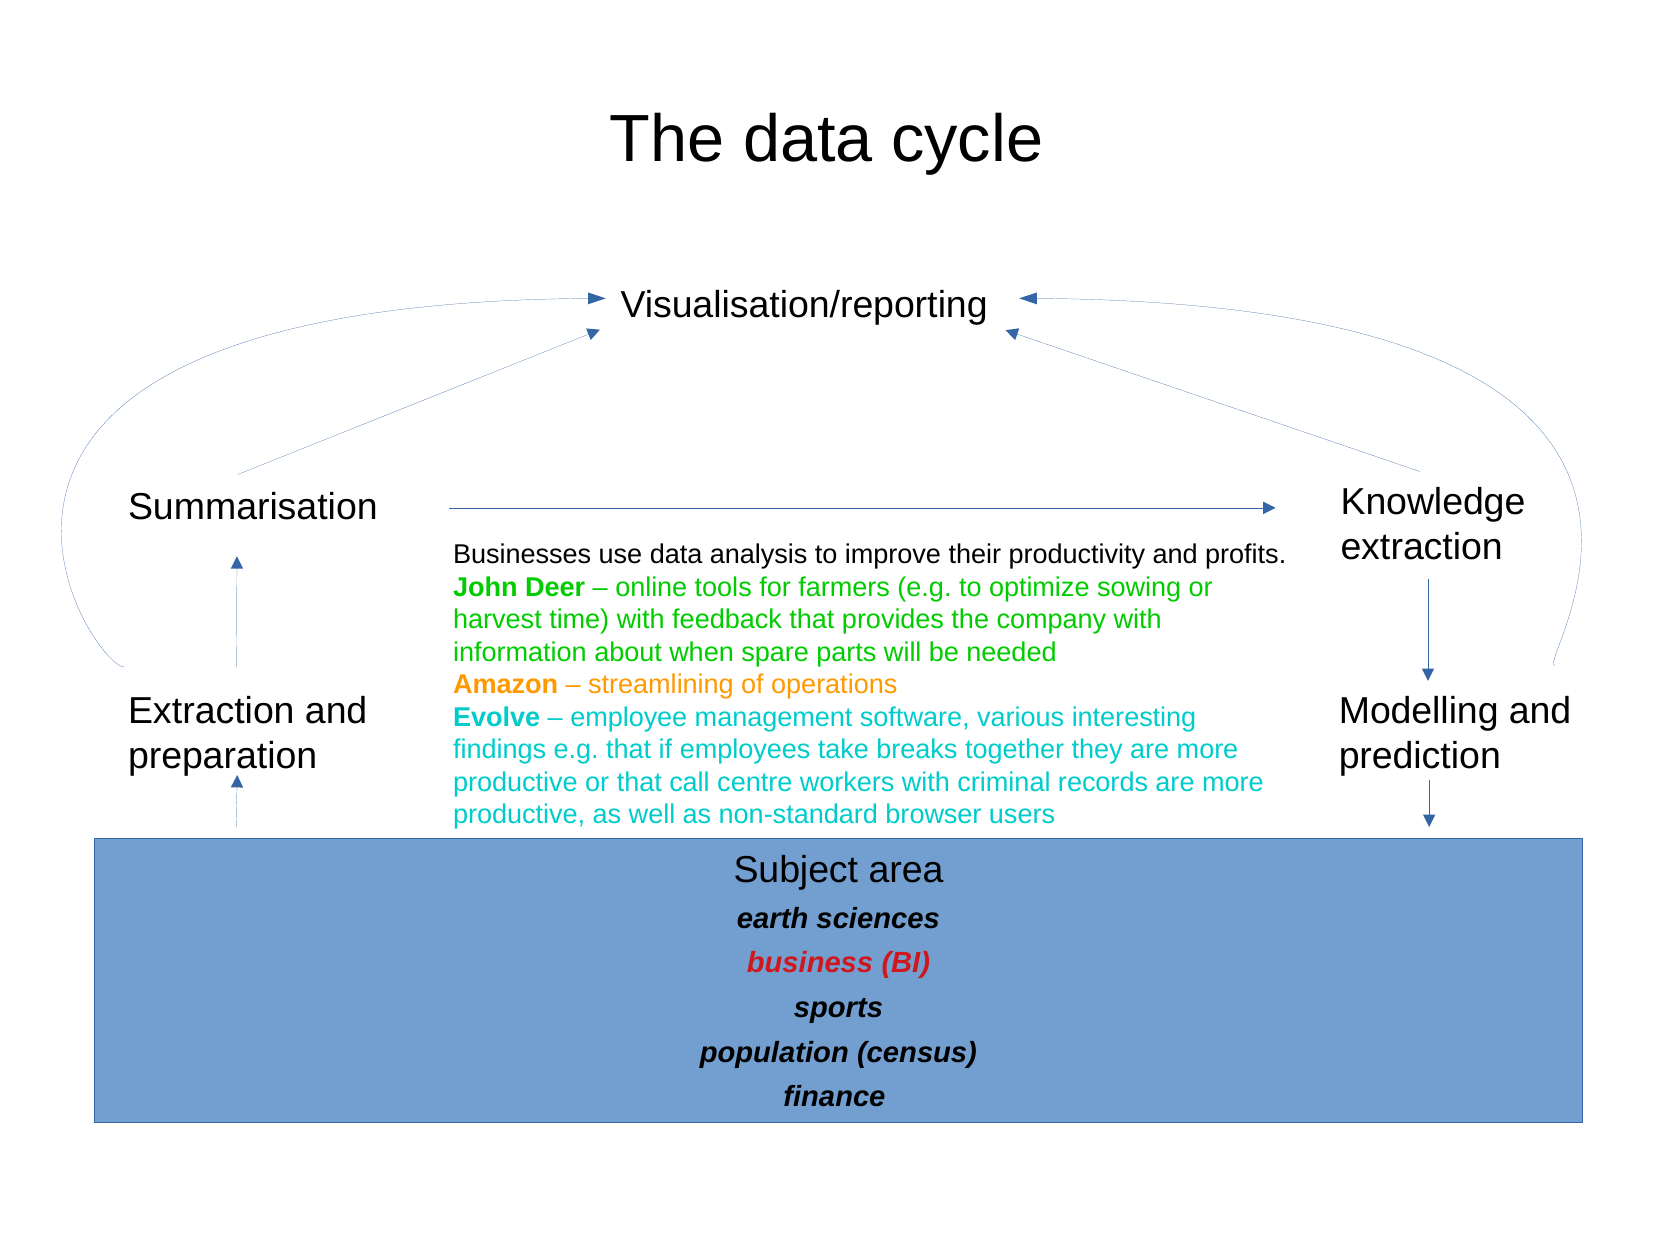

The data cycle
Visualisation/reporting
Knowledge extraction
Summarisation
Businesses use data analysis to improve their productivity and profits.
John Deer – online tools for farmers (e.g. to optimize sowing or harvest time) with feedback that provides the company with information about when spare parts will be needed
Amazon – streamlining of operations
Evolve – employee management software, various interesting findings e.g. that if employees take breaks together they are more productive or that call centre workers with criminal records are more productive, as well as non-standard browser users
Extraction and preparation
Modelling and prediction
Subject area
earth sciences
business (BI)
sports
population (census)
finance